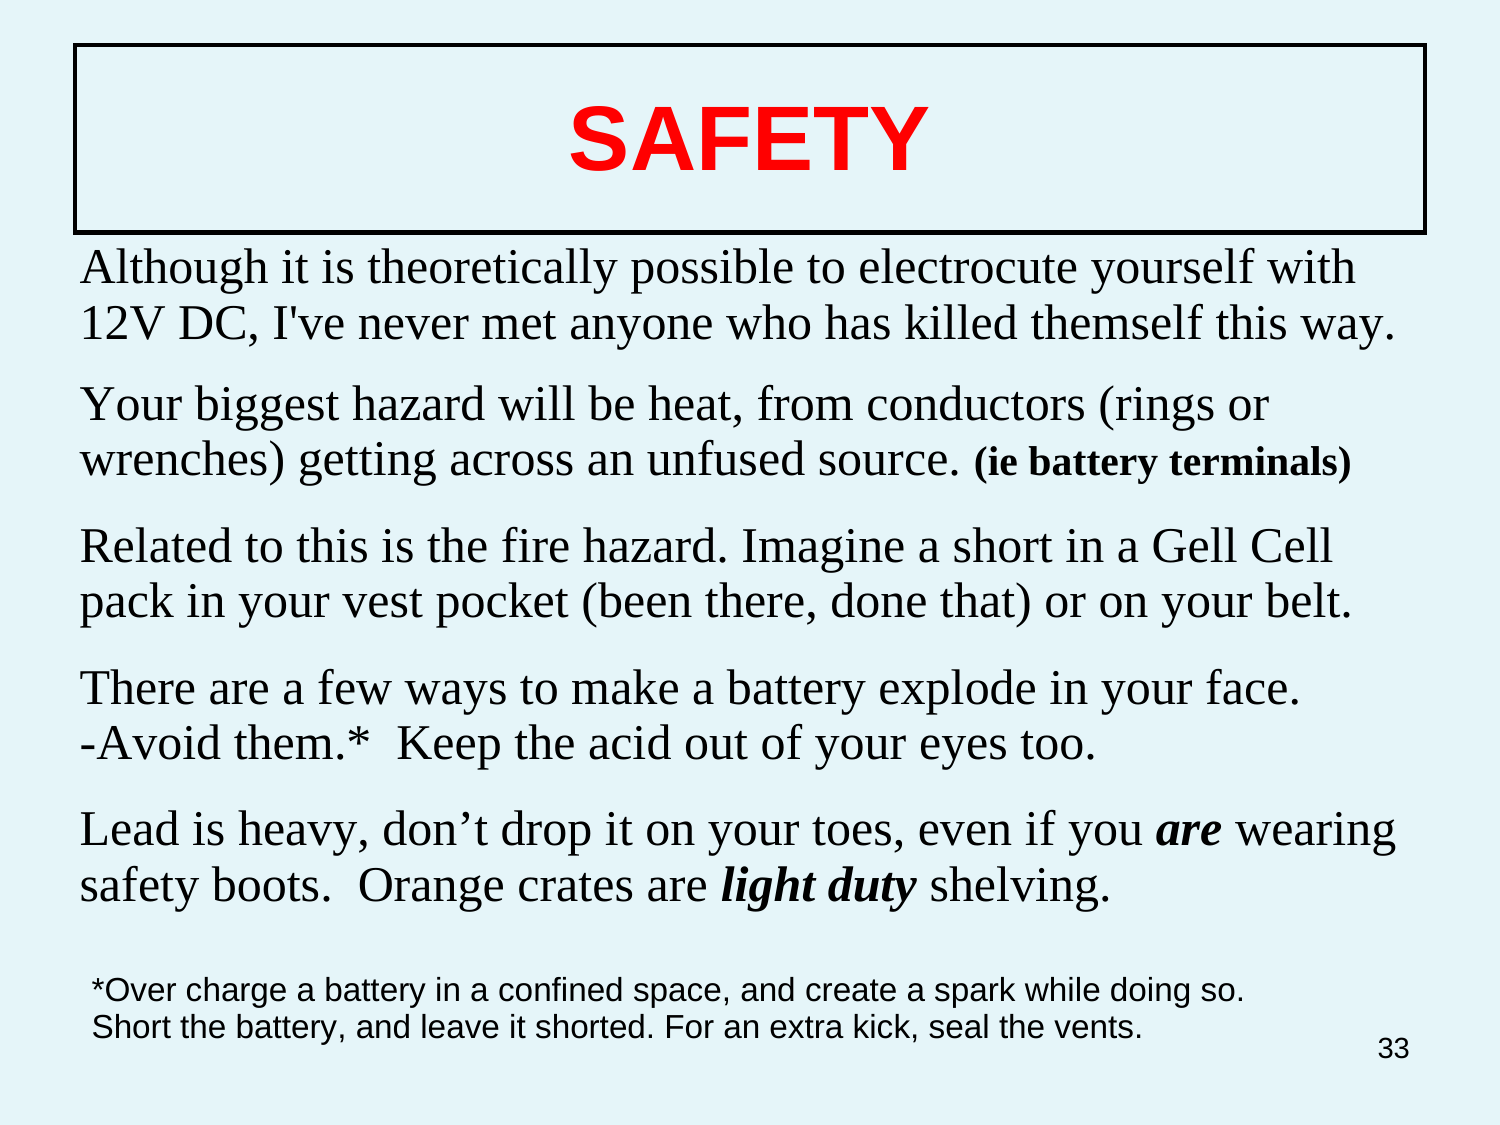

# SAFETY
Although it is theoretically possible to electrocute yourself with 12V DC, I've never met anyone who has killed themself this way.
Your biggest hazard will be heat, from conductors (rings or wrenches) getting across an unfused source. (ie battery terminals)
Related to this is the fire hazard. Imagine a short in a Gell Cell pack in your vest pocket (been there, done that) or on your belt.
There are a few ways to make a battery explode in your face.
-Avoid them.* Keep the acid out of your eyes too.
Lead is heavy, don’t drop it on your toes, even if you are wearing safety boots. Orange crates are light duty shelving.
*Over charge a battery in a confined space, and create a spark while doing so.
Short the battery, and leave it shorted. For an extra kick, seal the vents.
33